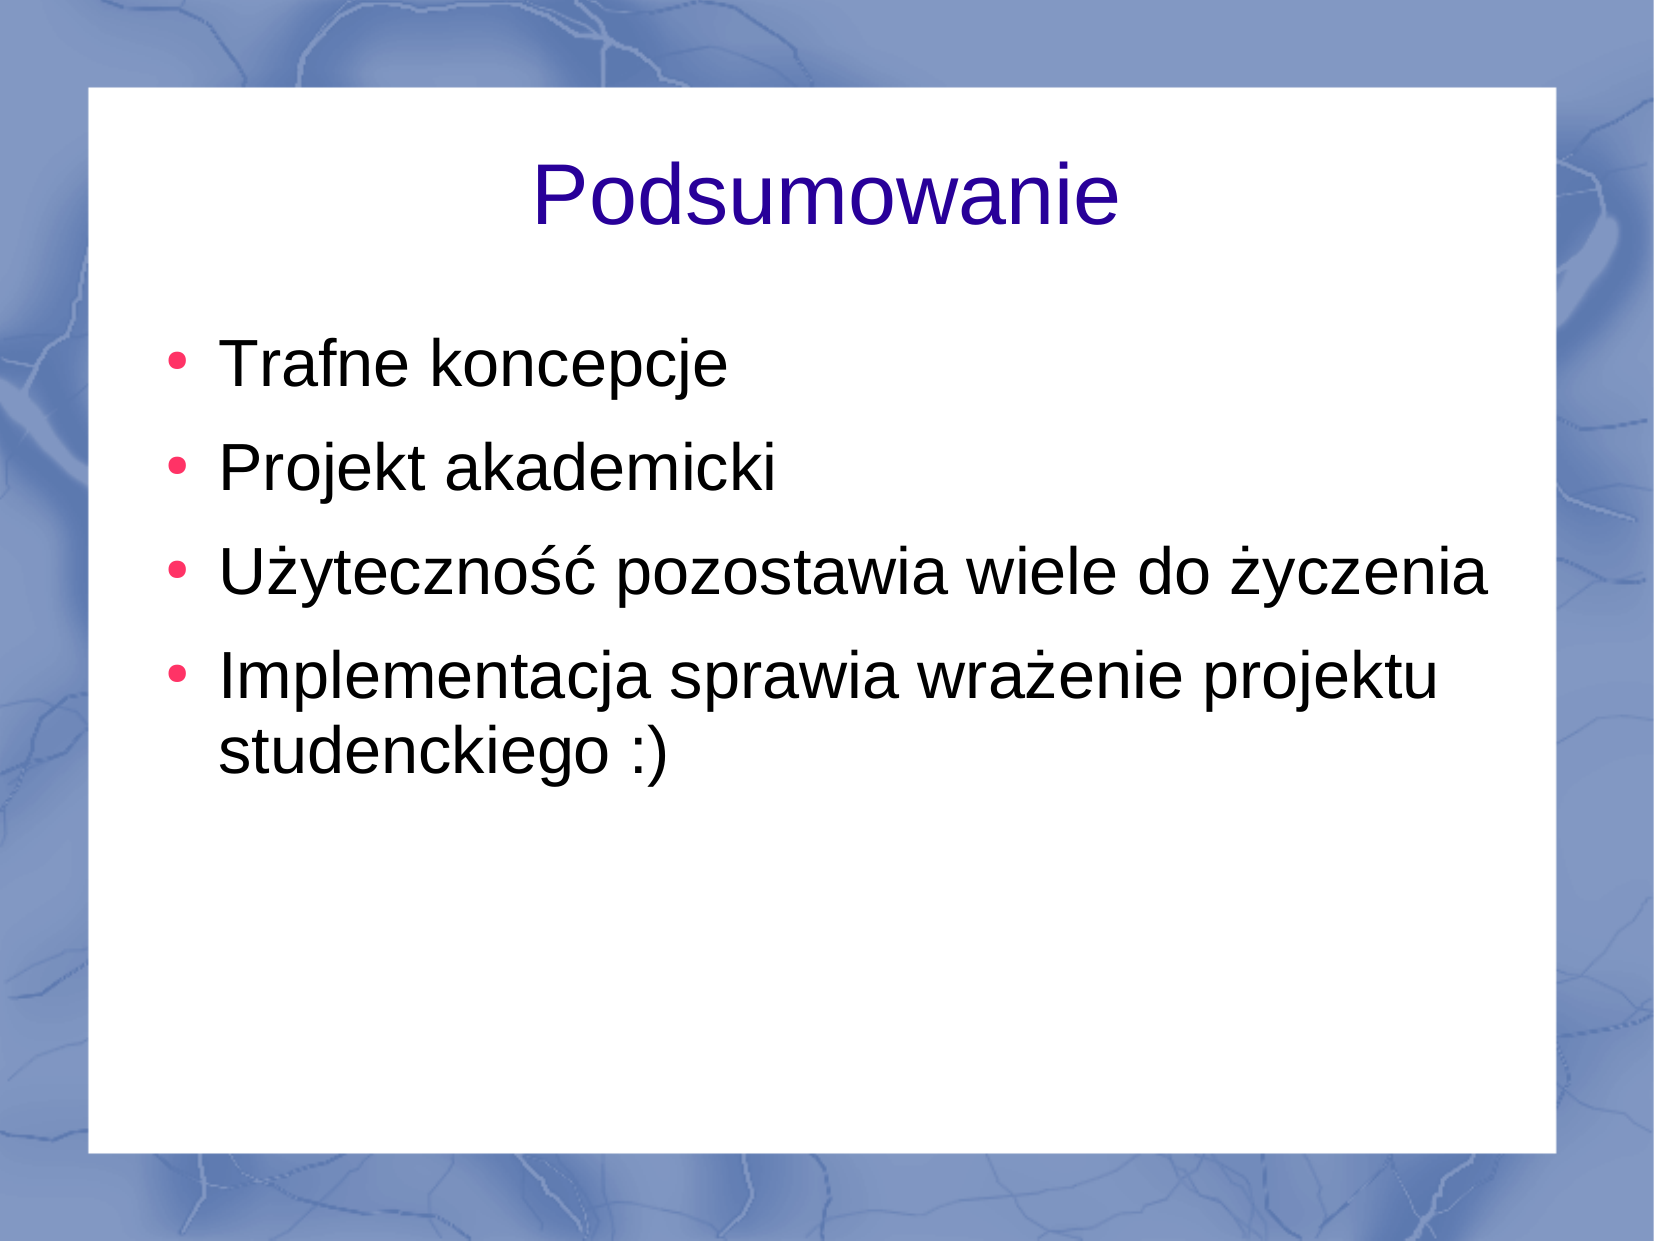

# Podsumowanie
Trafne koncepcje
Projekt akademicki
Użyteczność pozostawia wiele do życzenia
Implementacja sprawia wrażenie projektu studenckiego :)